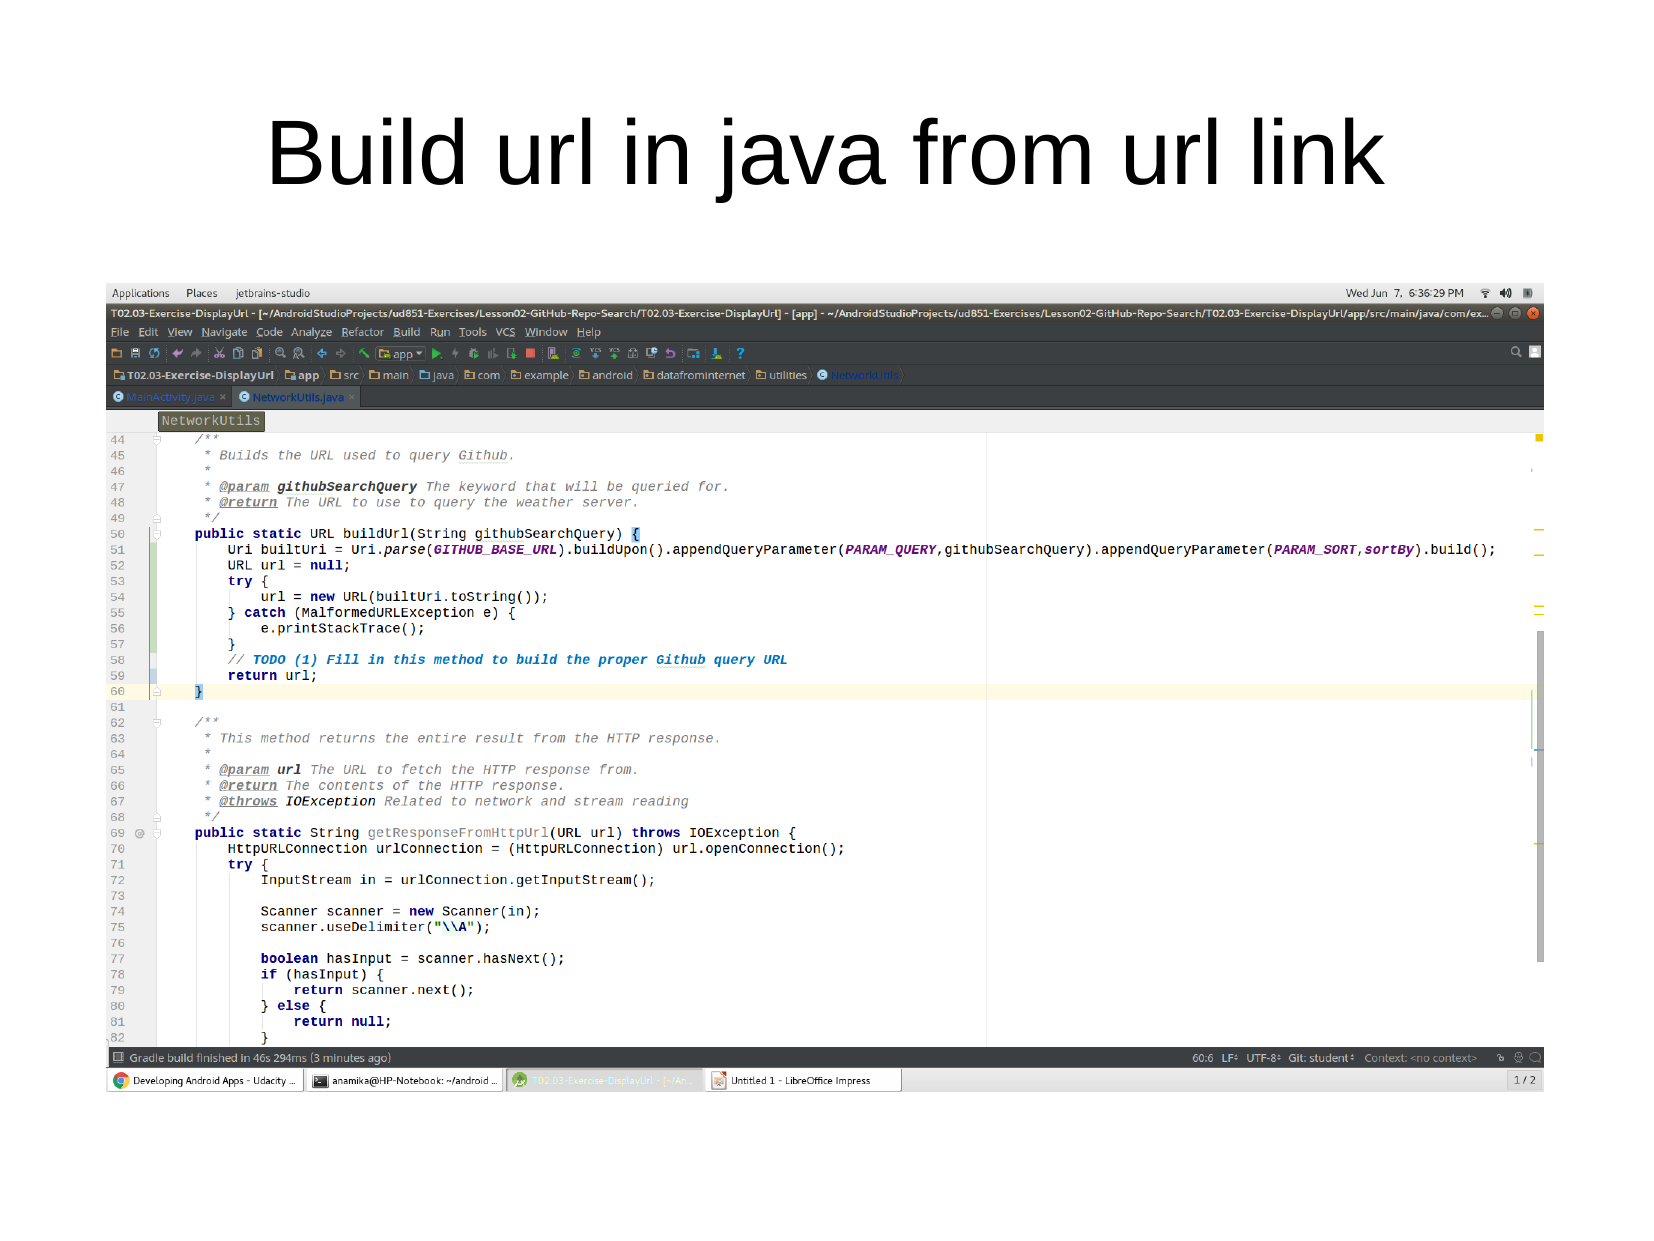

# Build url in java from url link